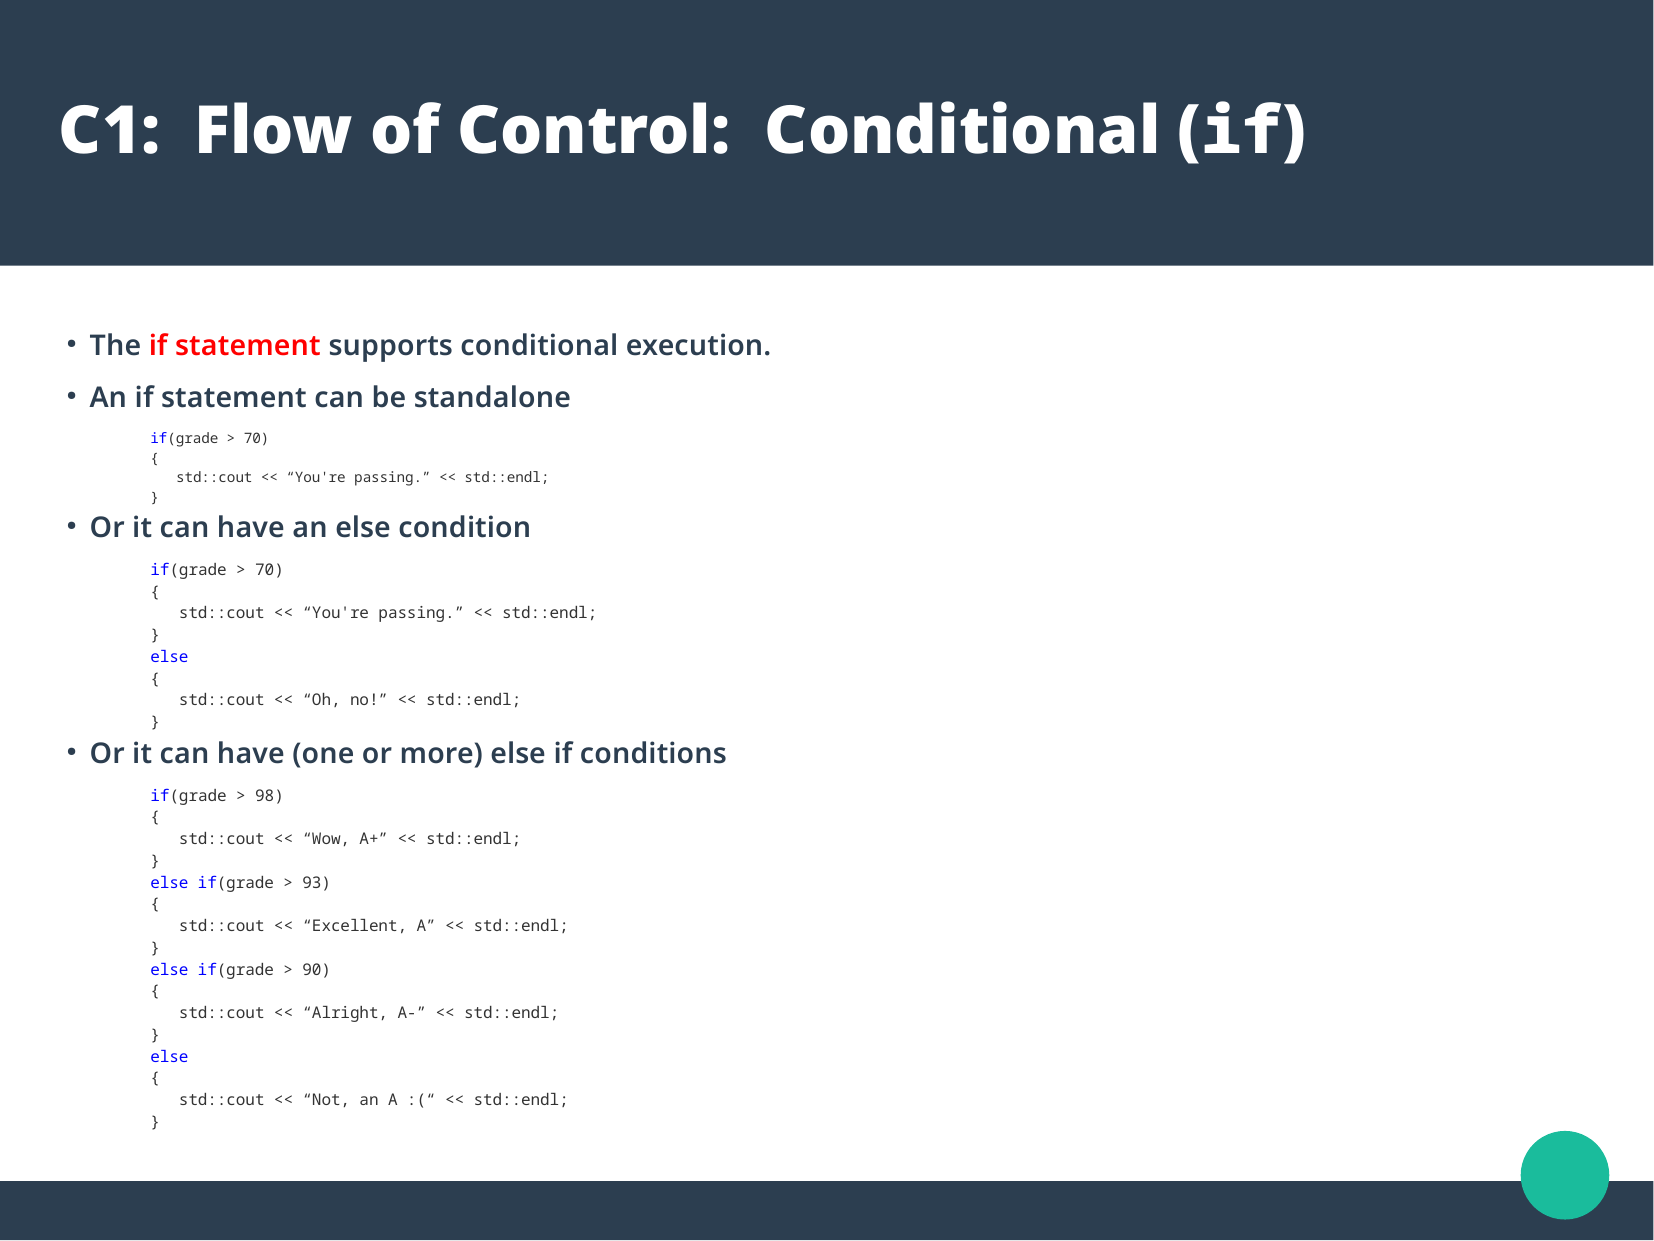

# C1: Flow of Control: Conditional (if)
The if statement supports conditional execution.
An if statement can be standalone
if(grade > 70)
{
 std::cout << “You're passing.” << std::endl;
}
Or it can have an else condition
if(grade > 70)
{
 std::cout << “You're passing.” << std::endl;
}
else
{
 std::cout << “Oh, no!” << std::endl;
}
Or it can have (one or more) else if conditions
if(grade > 98)
{
 std::cout << “Wow, A+” << std::endl;
}
else if(grade > 93)
{
 std::cout << “Excellent, A” << std::endl;
}
else if(grade > 90)
{
 std::cout << “Alright, A-” << std::endl;
}
else
{
 std::cout << “Not, an A :(“ << std::endl;
}